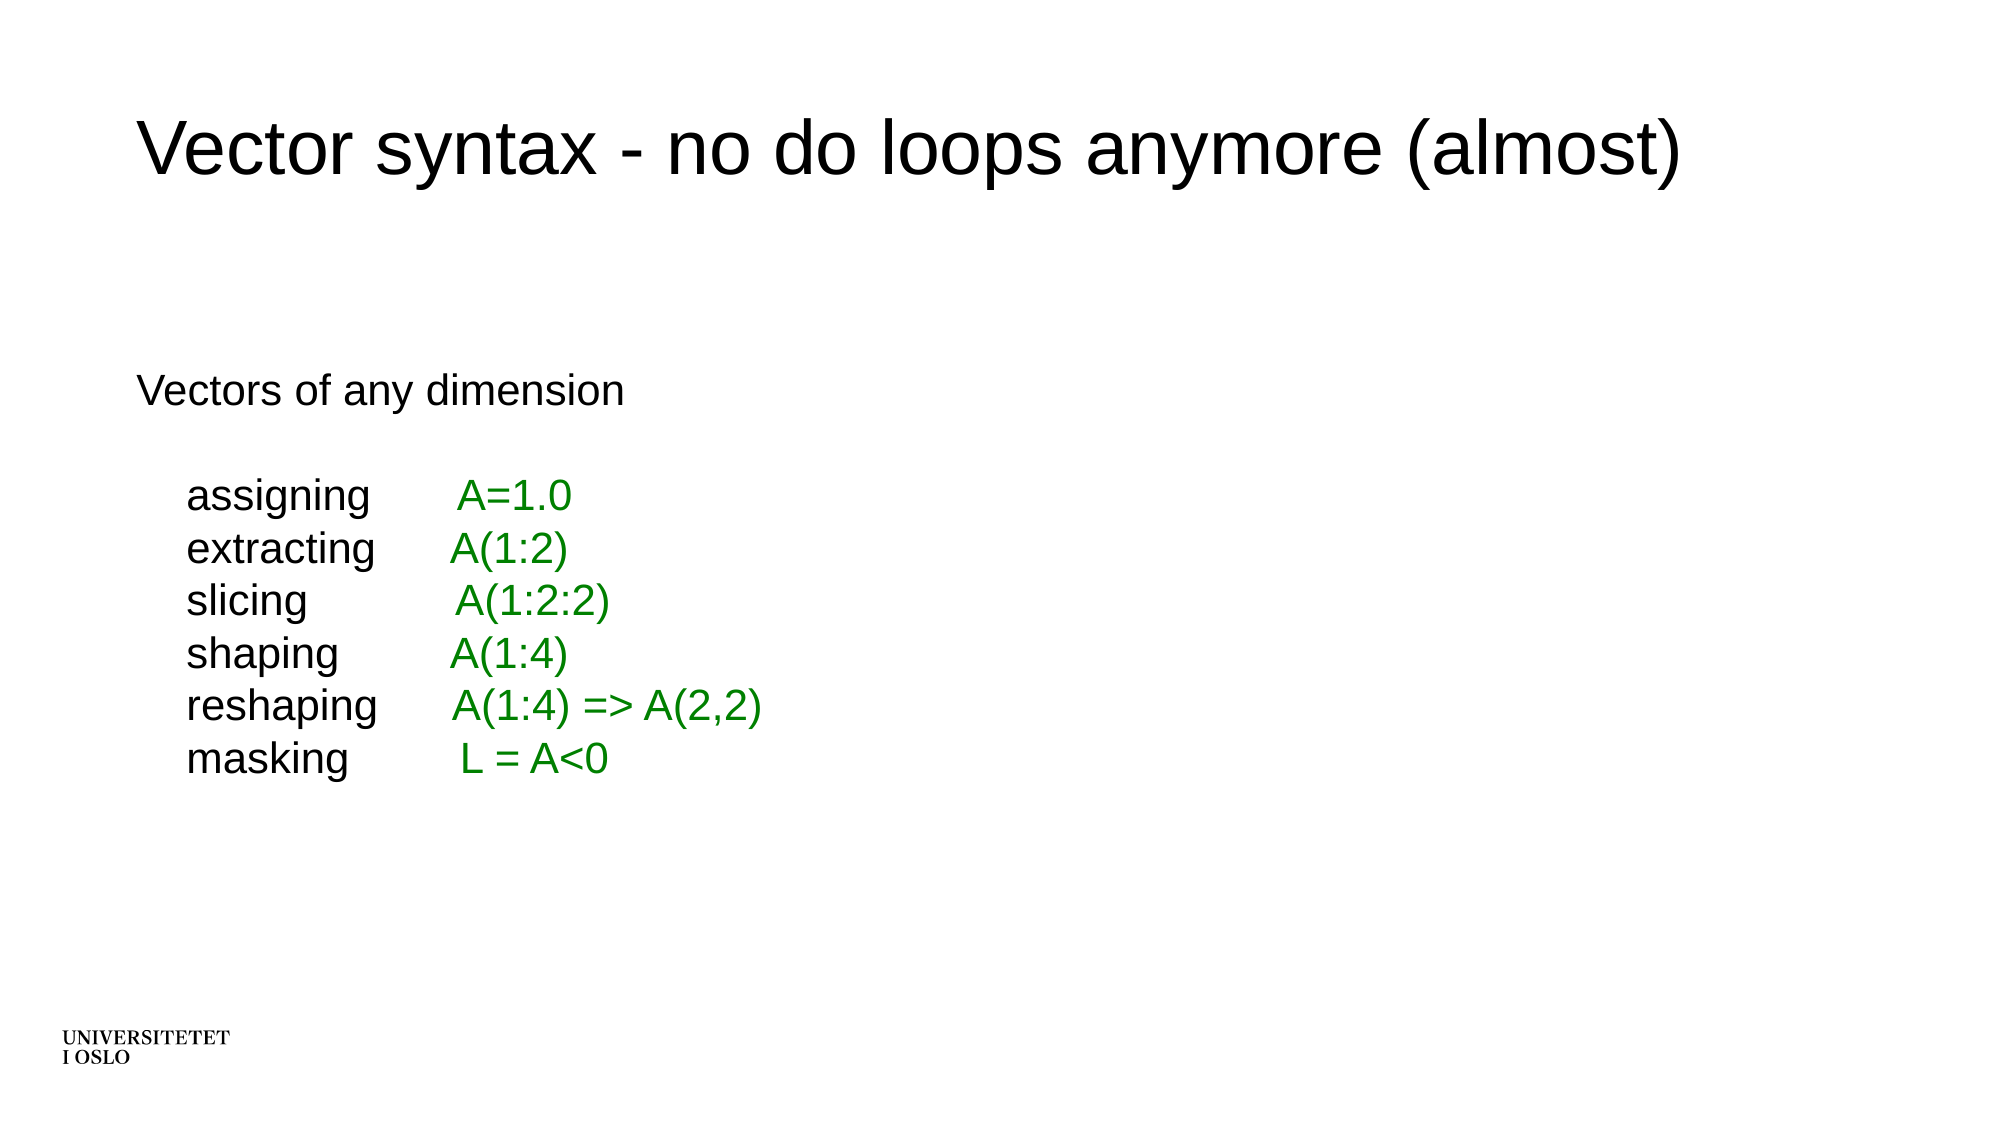

# Vector syntax - no do loops anymore (almost)
Vectors of any dimension
assigning A=1.0
extracting A(1:2)
slicing A(1:2:2)
shaping A(1:4)
reshaping A(1:4) => A(2,2)
masking L = A<0